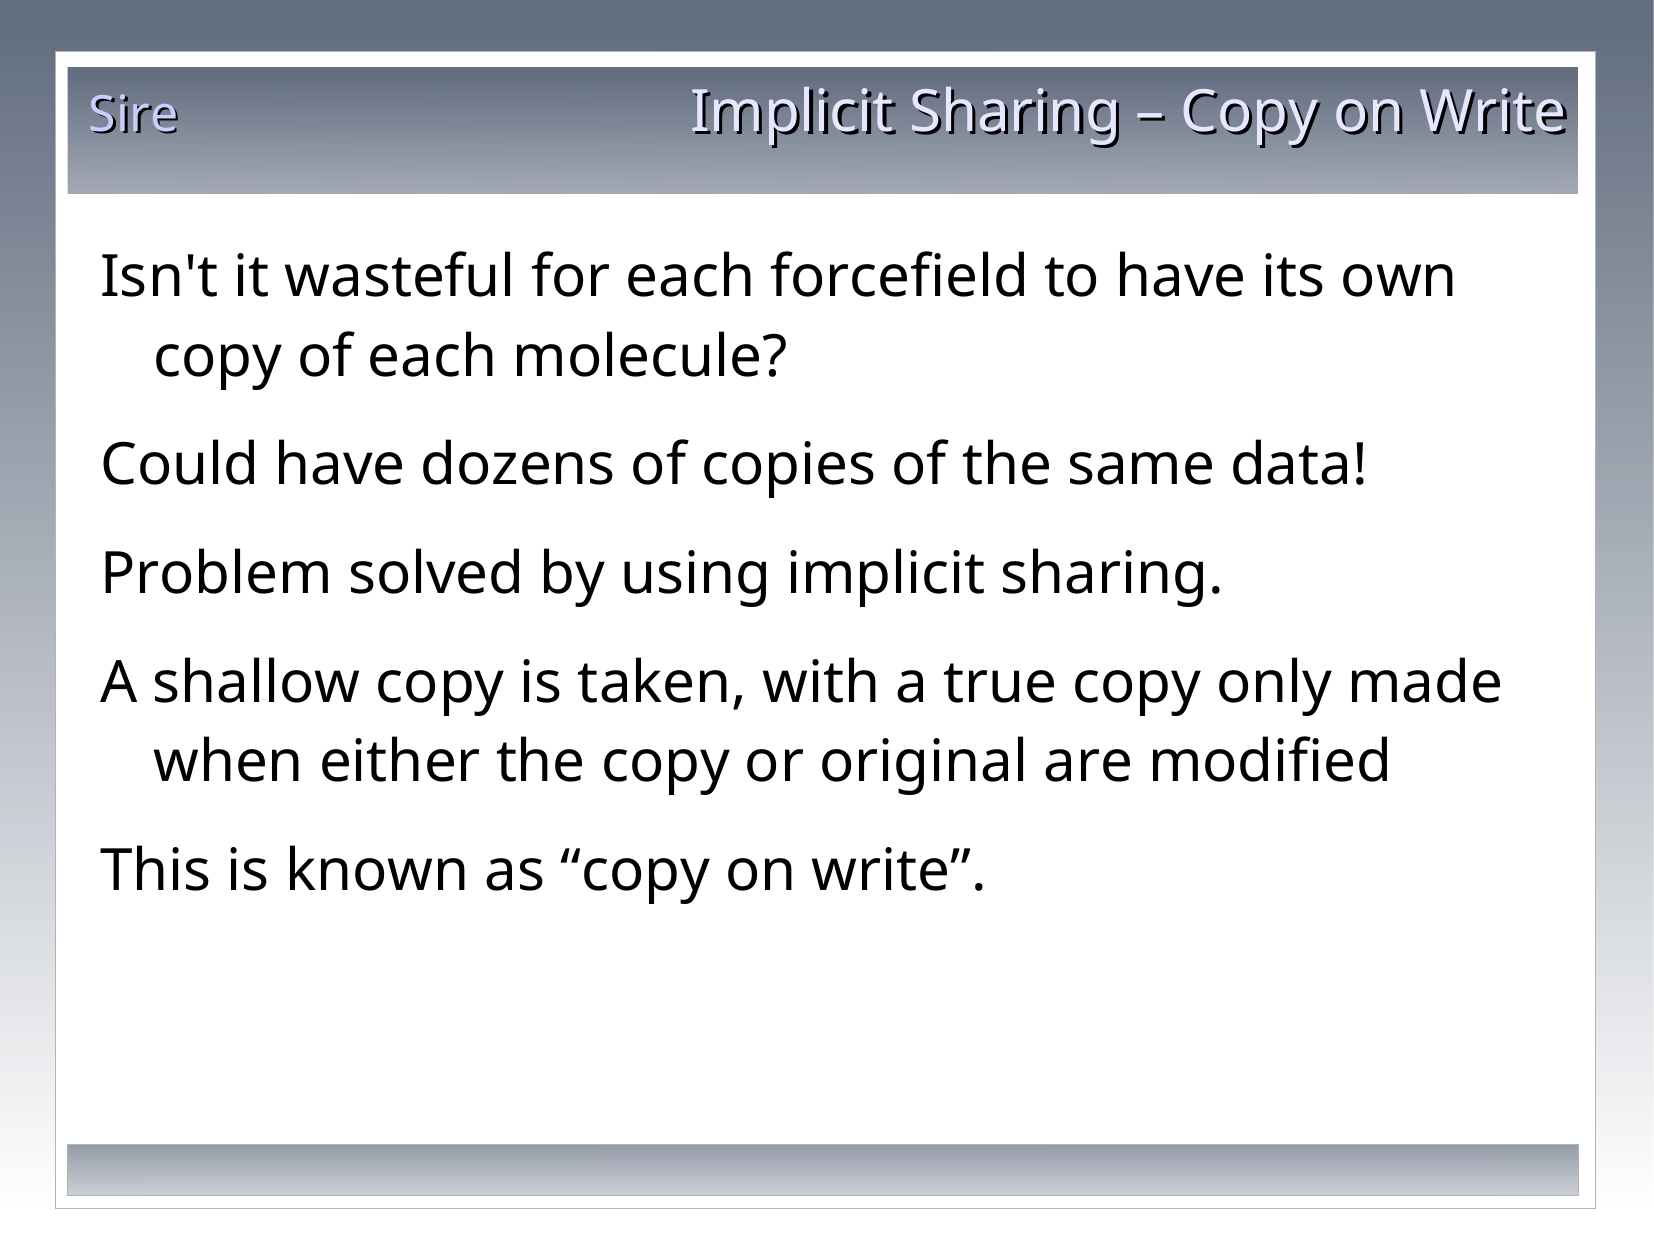

# Implicit Sharing – Copy on Write
Isn't it wasteful for each forcefield to have its own copy of each molecule?
Could have dozens of copies of the same data!
Problem solved by using implicit sharing.
A shallow copy is taken, with a true copy only made when either the copy or original are modified
This is known as “copy on write”.